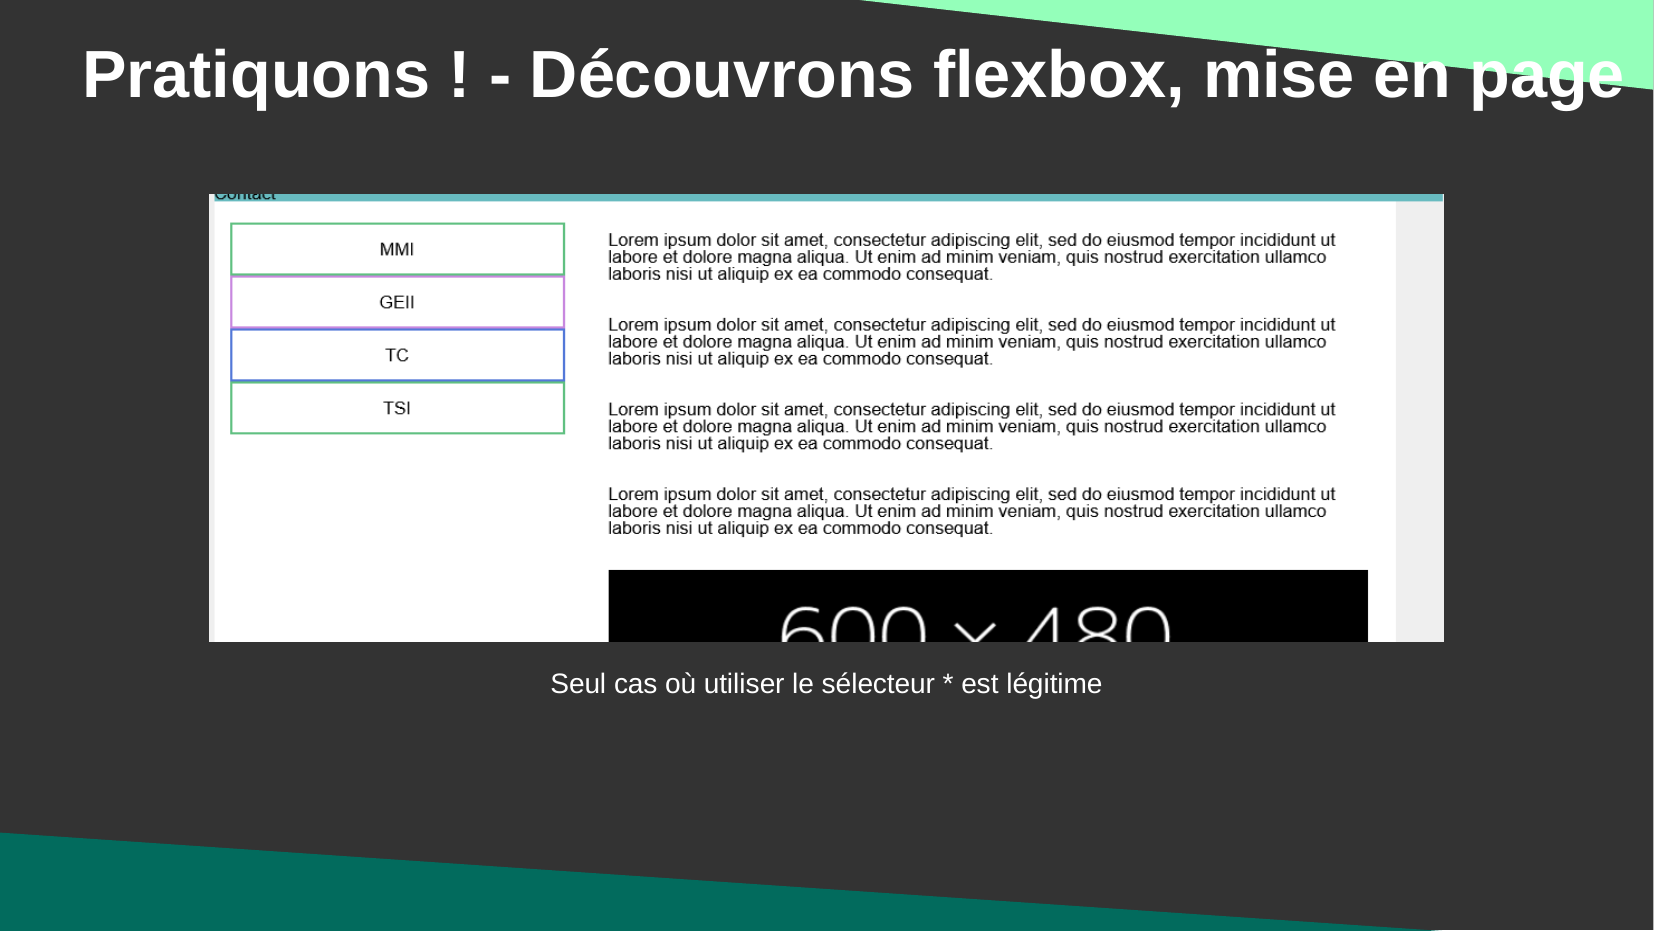

# Pratiquons ! - Découvrons flexbox, mise en page
Seul cas où utiliser le sélecteur * est légitime